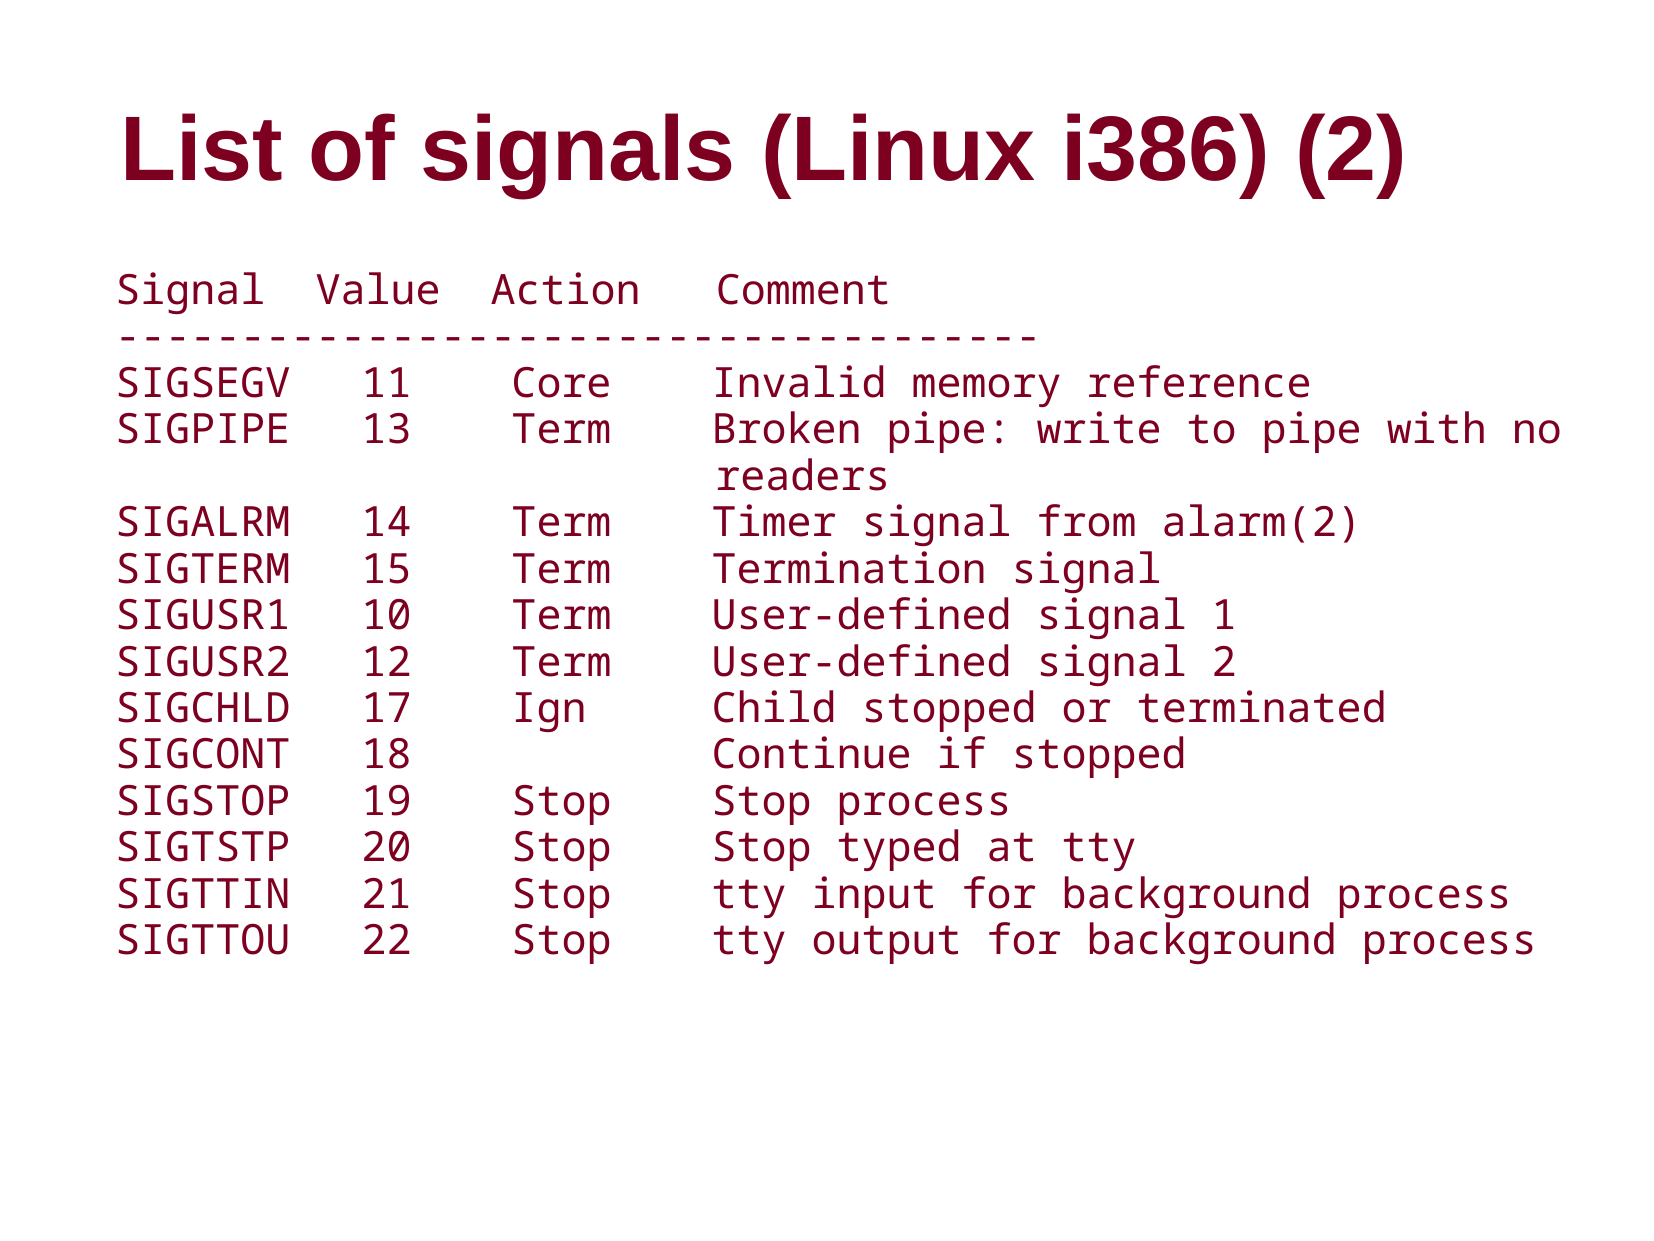

# List of signals (Linux i386) (2)
Signal Value Action Comment
-------------------------------------
SIGSEGV	 11	 Core Invalid memory reference
SIGPIPE	 13	 Term Broken pipe: write to pipe with no
 readers
SIGALRM	 14	 Term Timer signal from alarm(2)
SIGTERM	 15	 Term Termination signal
SIGUSR1	 10 Term User-defined signal 1
SIGUSR2	 12 Term User-defined signal 2
SIGCHLD	 17 Ign Child stopped or terminated
SIGCONT	 18	 Continue if stopped
SIGSTOP	 19 Stop Stop process
SIGTSTP	 20 Stop Stop typed at tty
SIGTTIN	 21 Stop tty input for background process
SIGTTOU	 22 Stop tty output for background process